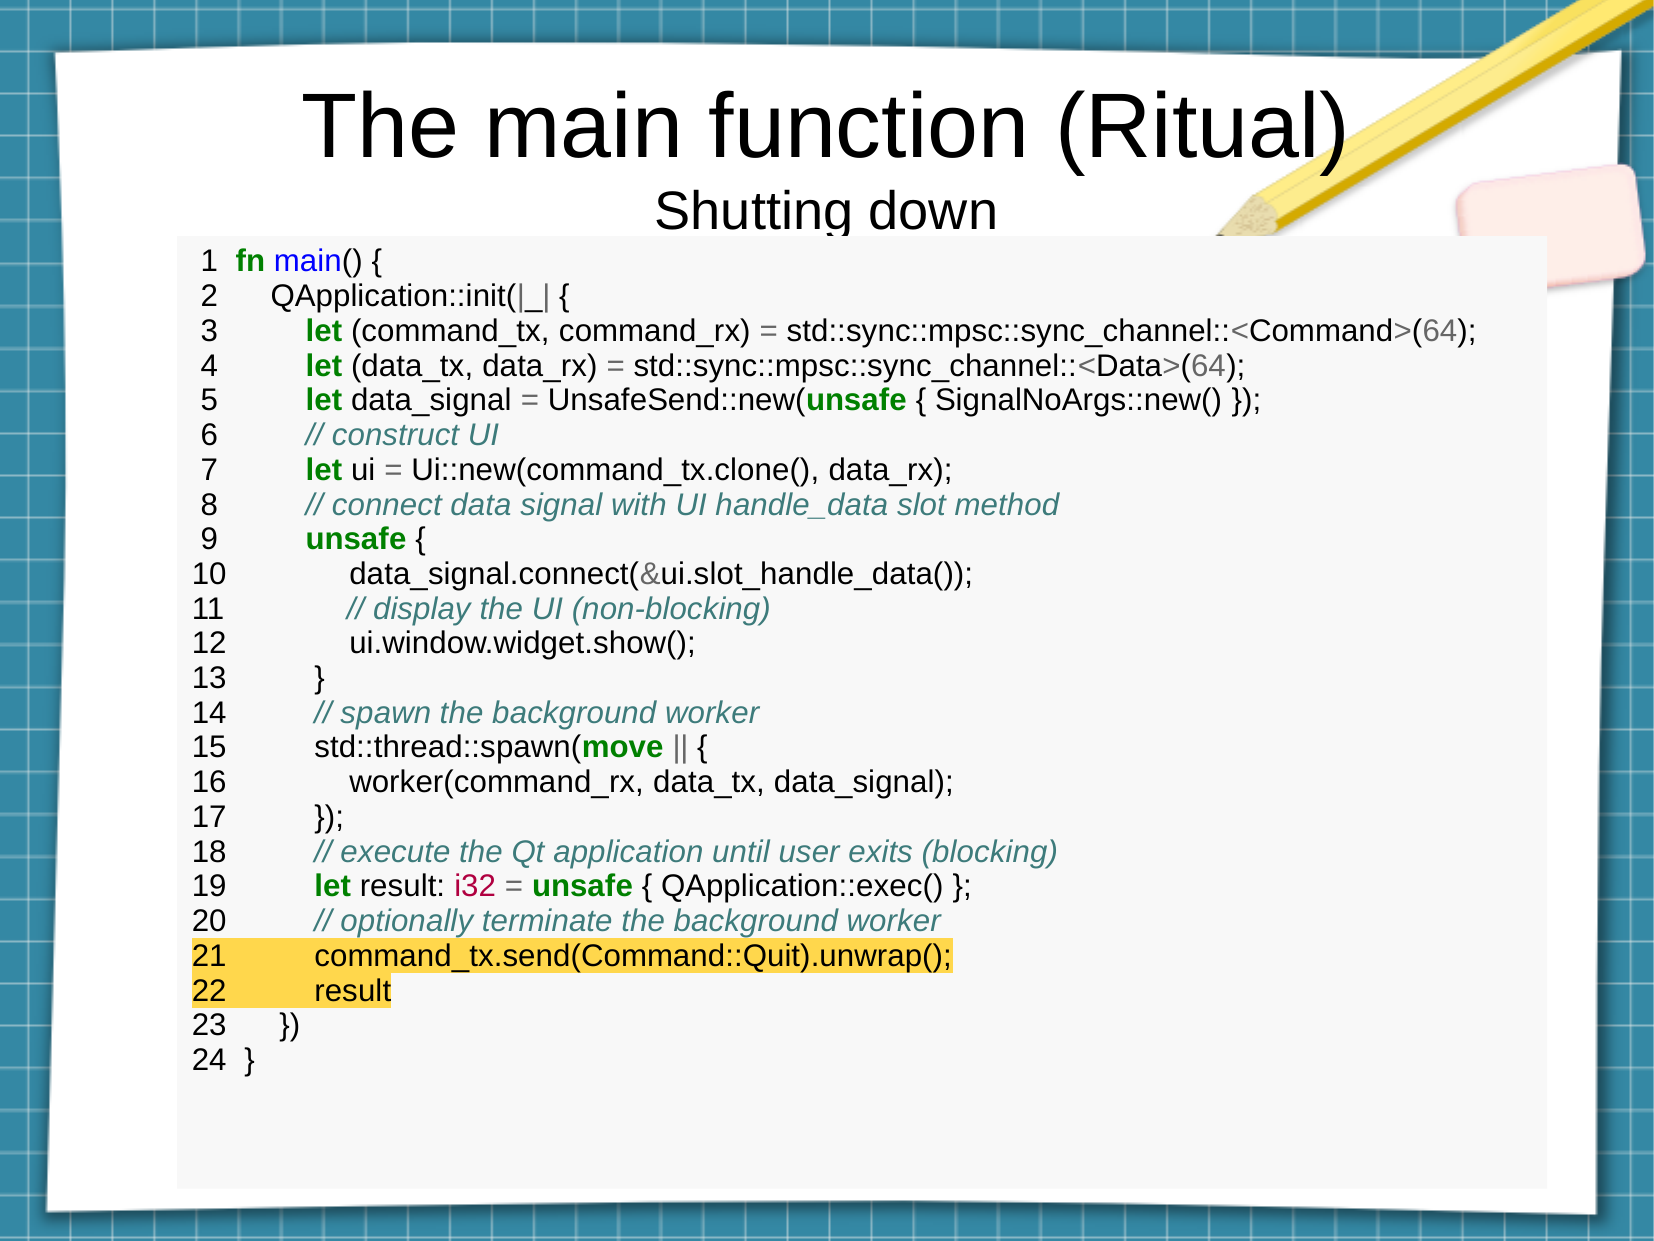

The main function (Ritual)
Shutting down
 1 fn main() {
 2 QApplication::init(|_| {
 3 let (command_tx, command_rx) = std::sync::mpsc::sync_channel::<Command>(64);
 4 let (data_tx, data_rx) = std::sync::mpsc::sync_channel::<Data>(64);
 5 let data_signal = UnsafeSend::new(unsafe { SignalNoArgs::new() });
 6 // construct UI
 7 let ui = Ui::new(command_tx.clone(), data_rx);
 8 // connect data signal with UI handle_data slot method
 9 unsafe {
10 data_signal.connect(&ui.slot_handle_data());
11 // display the UI (non-blocking)
12 ui.window.widget.show();
13 }
14 // spawn the background worker
15 std::thread::spawn(move || {
16 worker(command_rx, data_tx, data_signal);
17 });
18 // execute the Qt application until user exits (blocking)
19 let result: i32 = unsafe { QApplication::exec() };
20 // optionally terminate the background worker
21 command_tx.send(Command::Quit).unwrap();
22 result
23 })
24 }